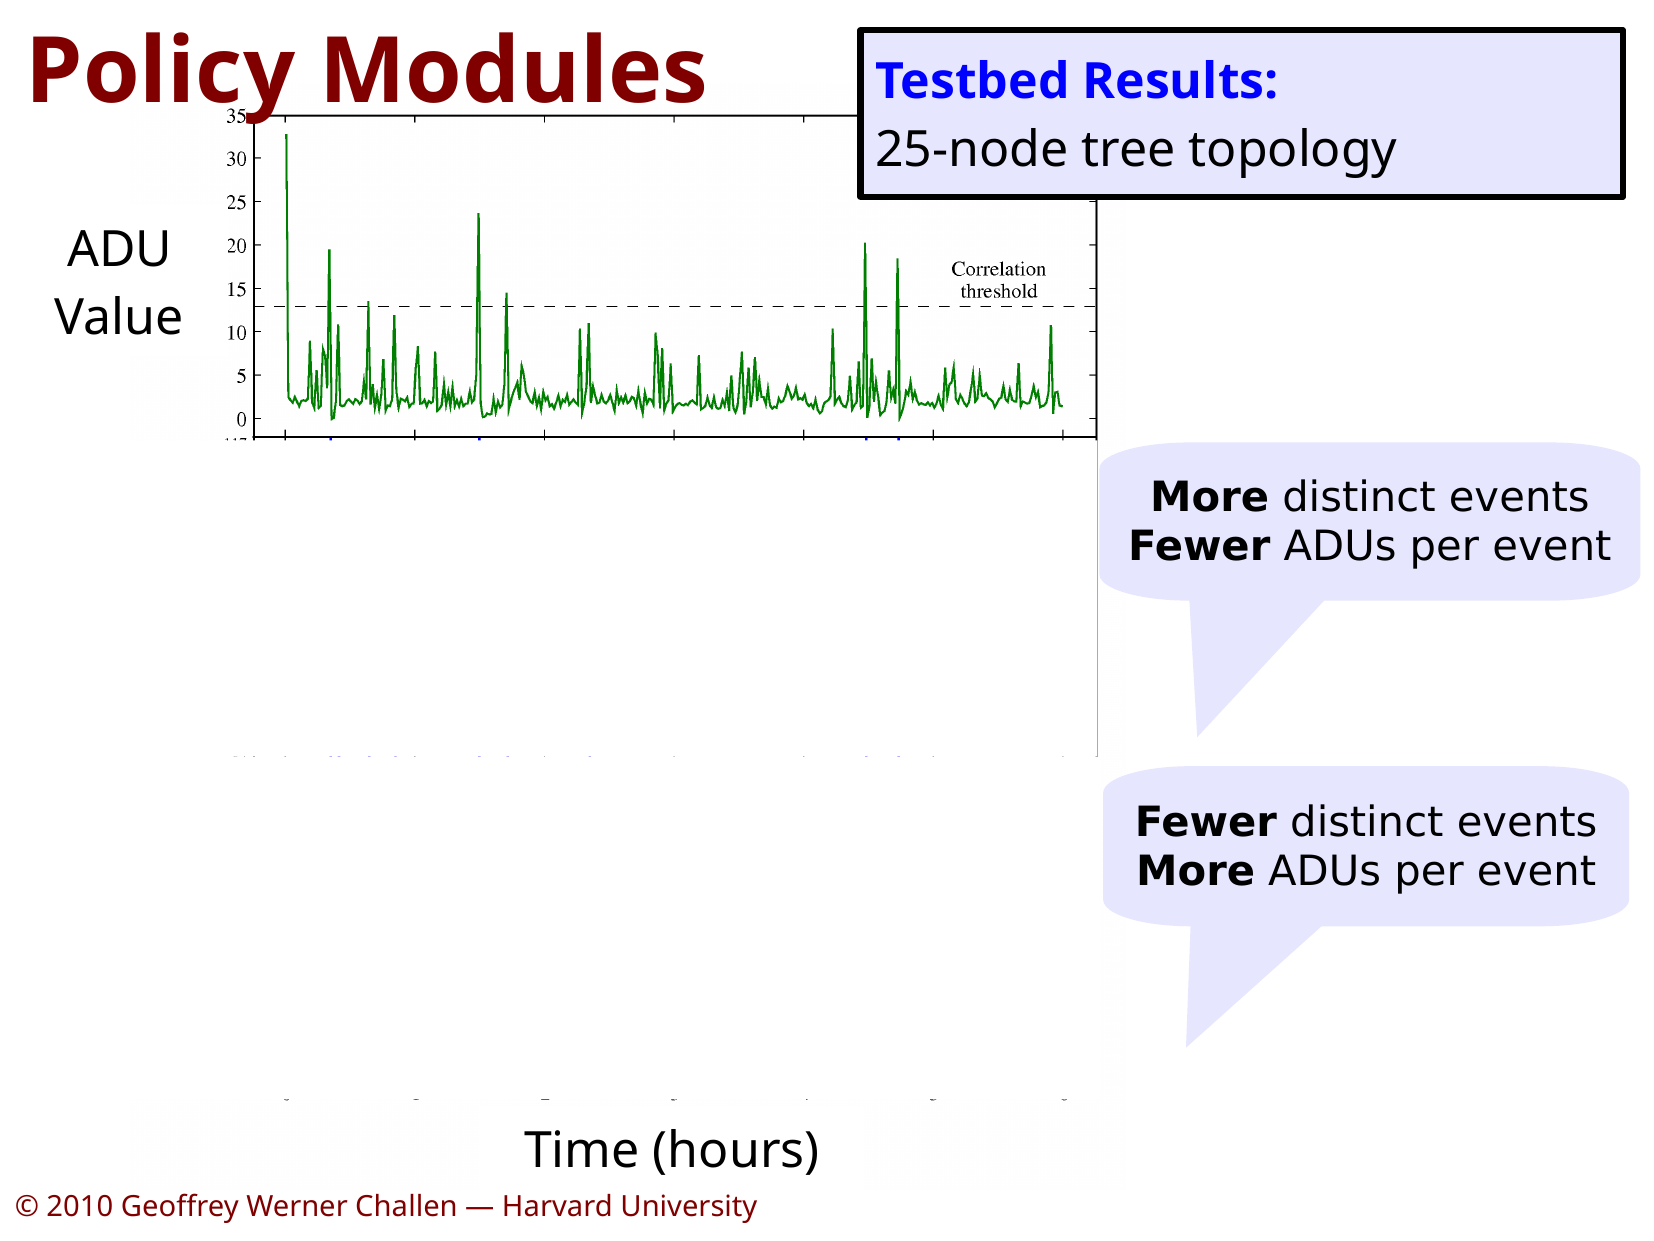

# Policy Modules
Testbed Results:
25-node tree topology
ADU
Value
More distinct events
Fewer ADUs per event
Node ID
Fewer distinct events
More ADUs per event
Node ID
Time (hours)